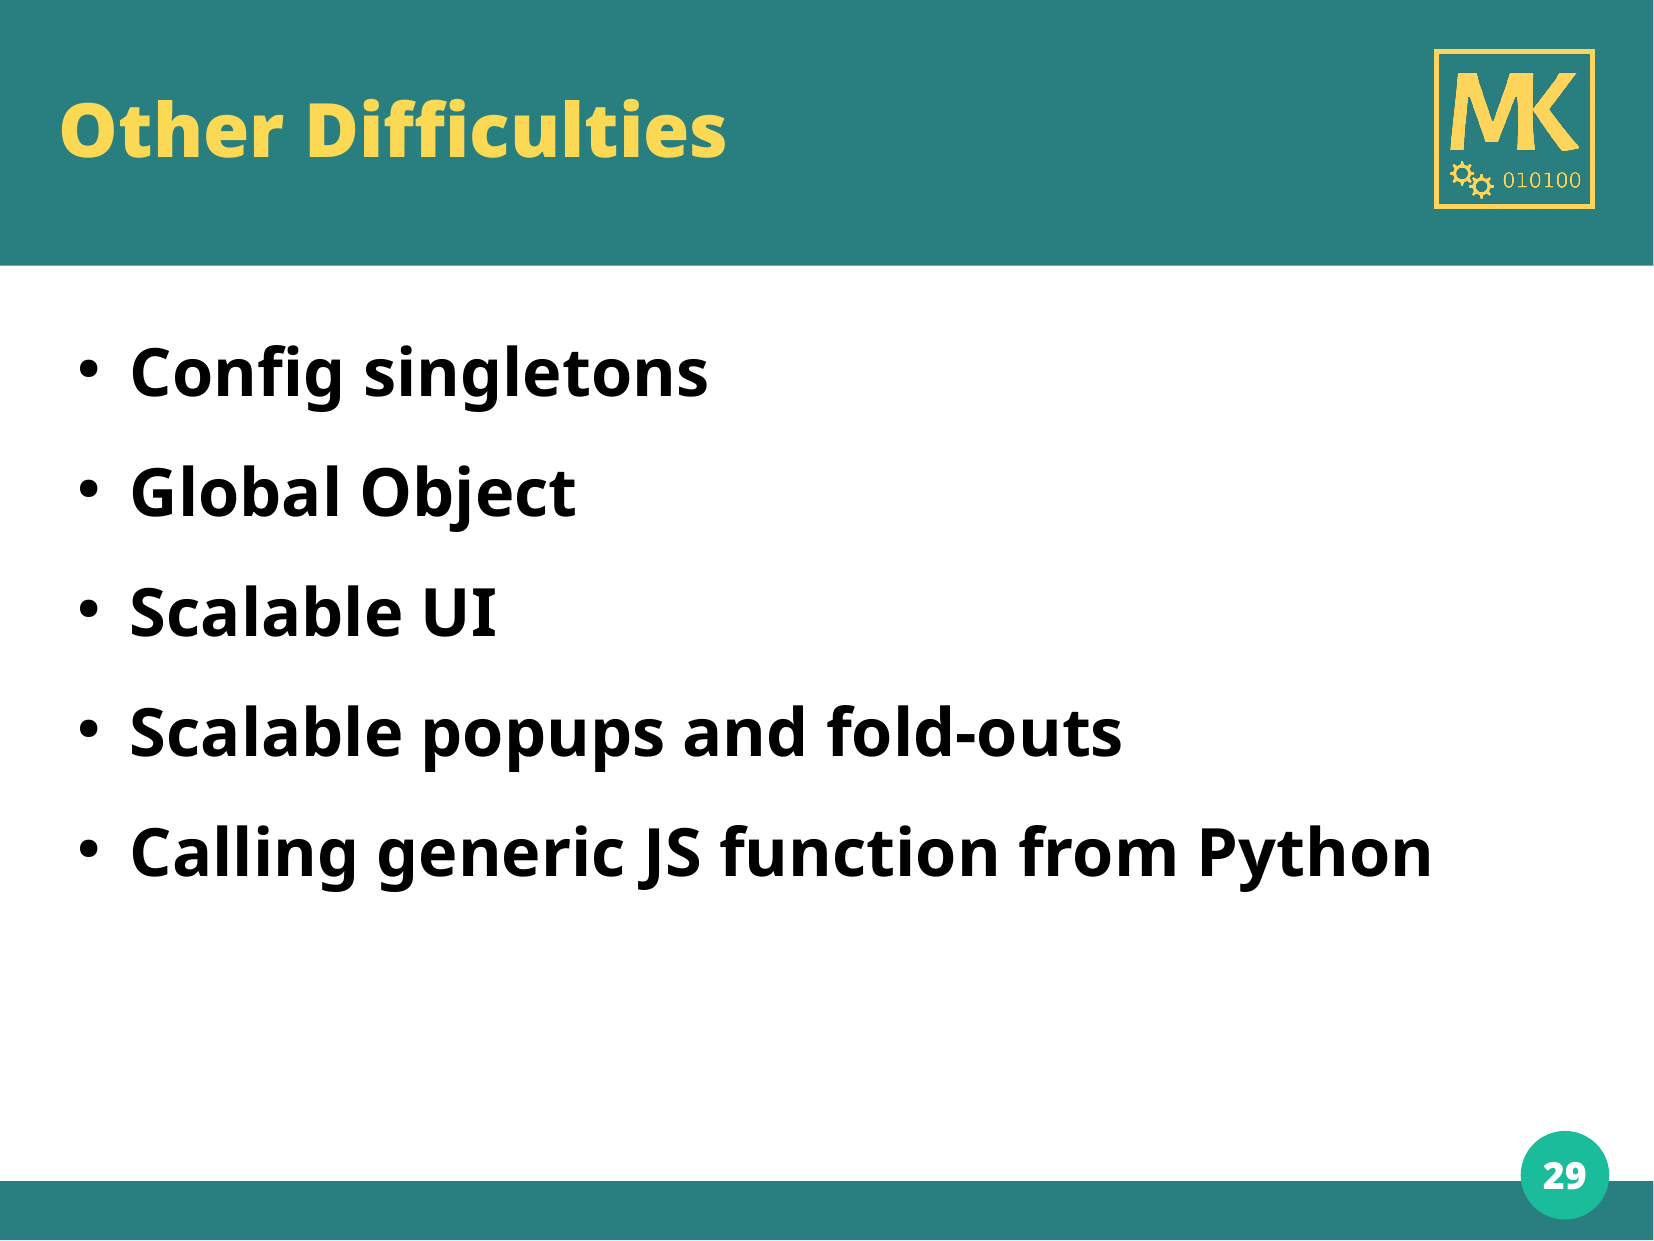

# Other Difficulties
Config singletons
Global Object
Scalable UI
Scalable popups and fold-outs
Calling generic JS function from Python
29